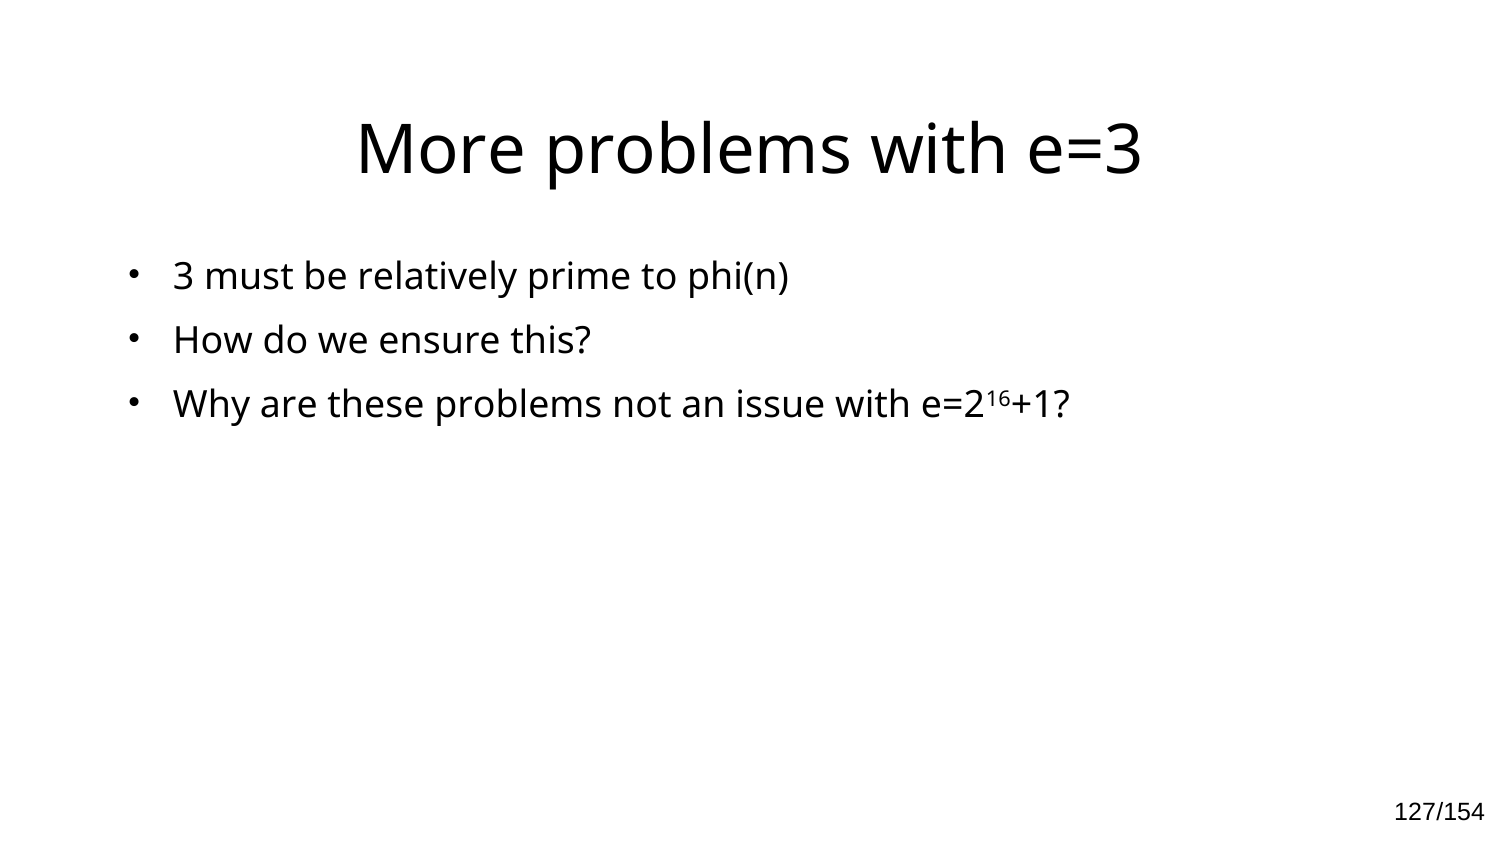

# More problems with e=3
3 must be relatively prime to phi(n)
How do we ensure this?
Why are these problems not an issue with e=216+1?